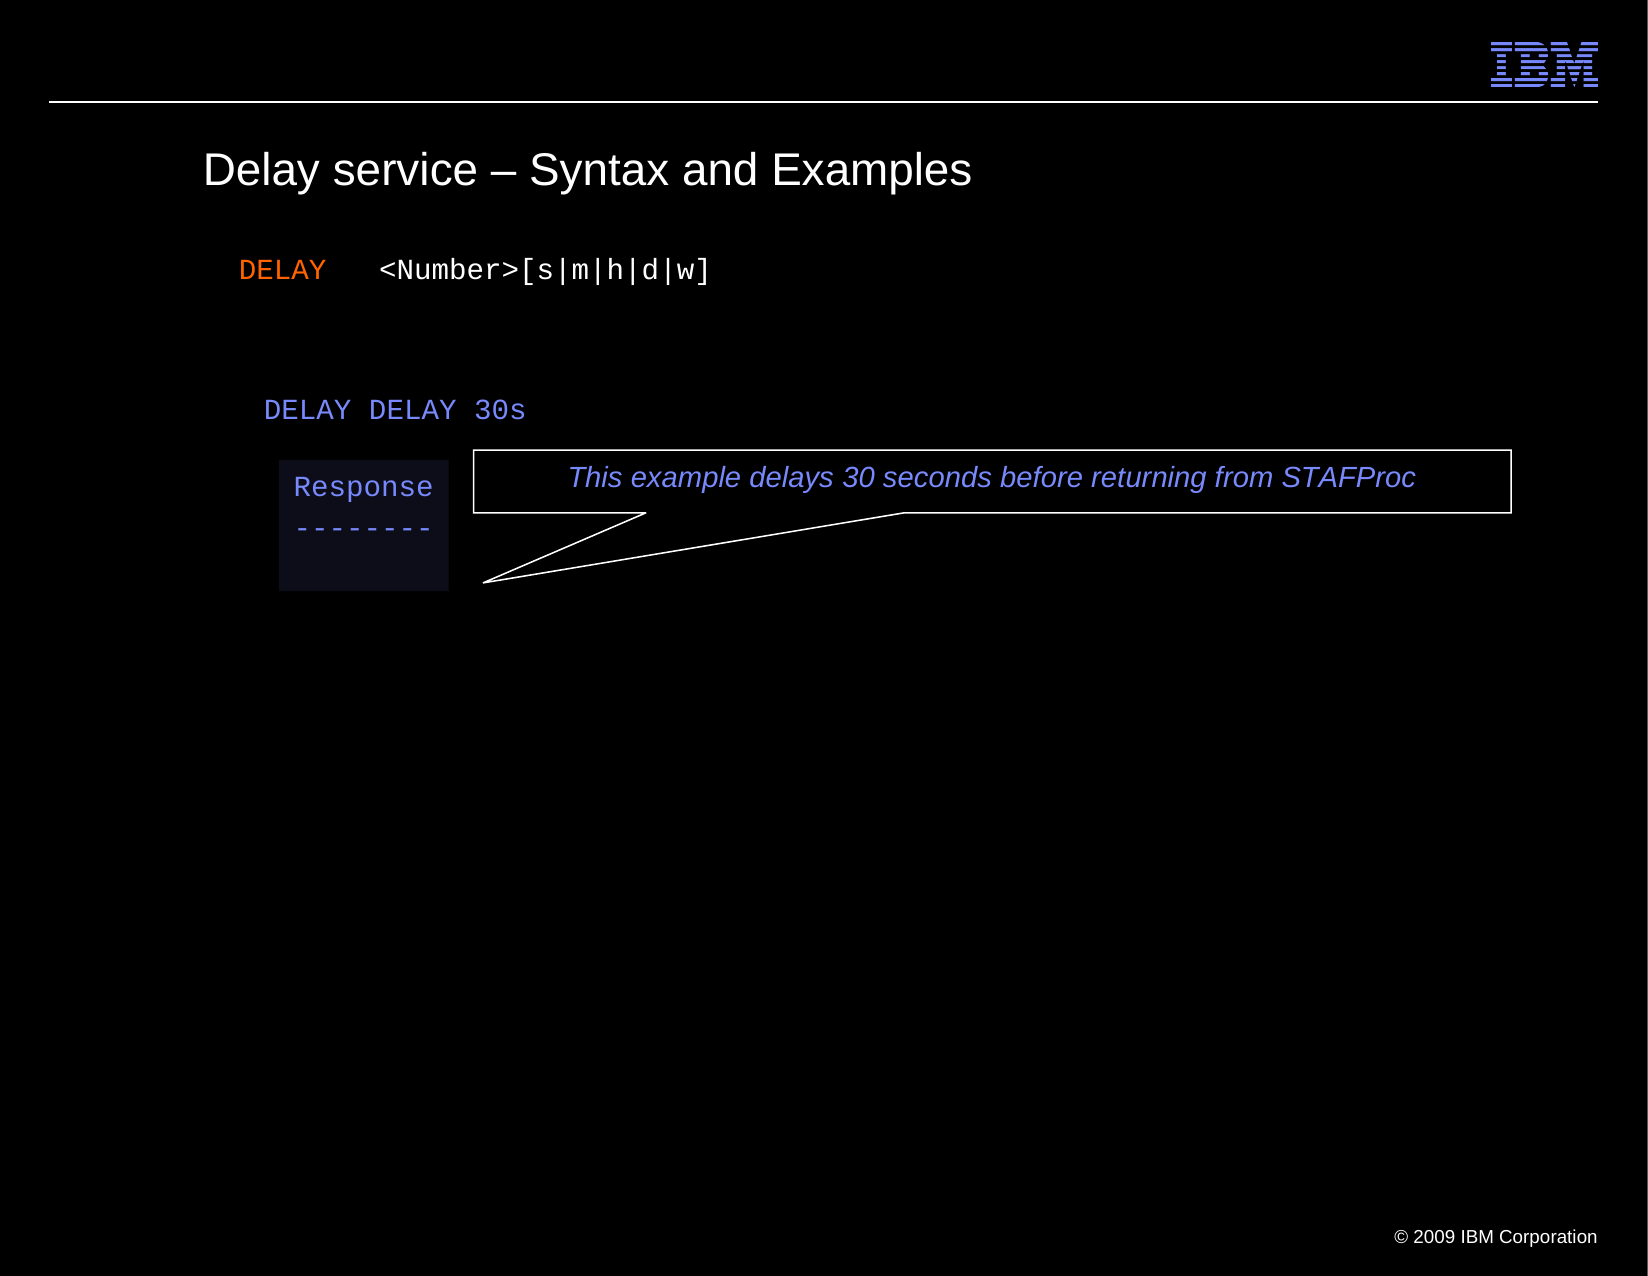

# Delay service – Syntax and Examples
DELAY <Number>[s|m|h|d|w]
DELAY DELAY 30s
This example delays 30 seconds before returning from STAFProc
Response
--------